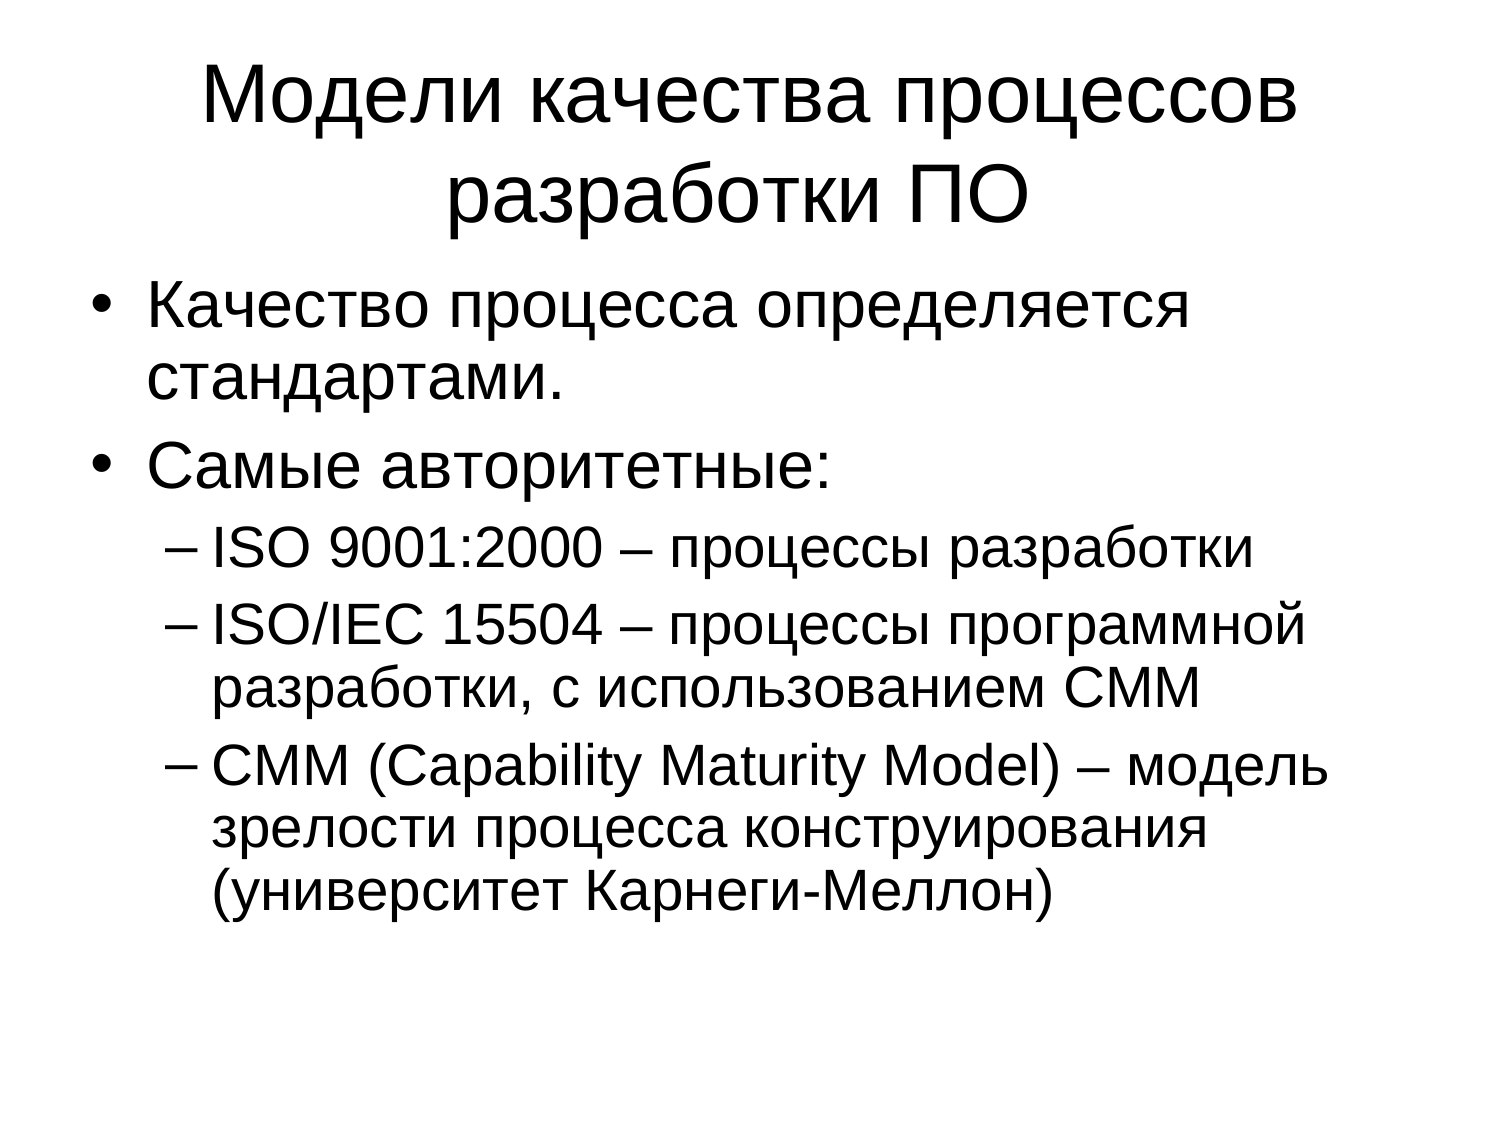

# Модели качества процессов разработки ПО
Качество процесса определяется стандартами.
Самые авторитетные:
ISO 9001:2000 – процессы разработки
ISO/IEC 15504 – процессы программной разработки, с использованием CMM
CMM (Capability Maturity Model) – модель зрелости процесса конструирования (университет Карнеги-Меллон)